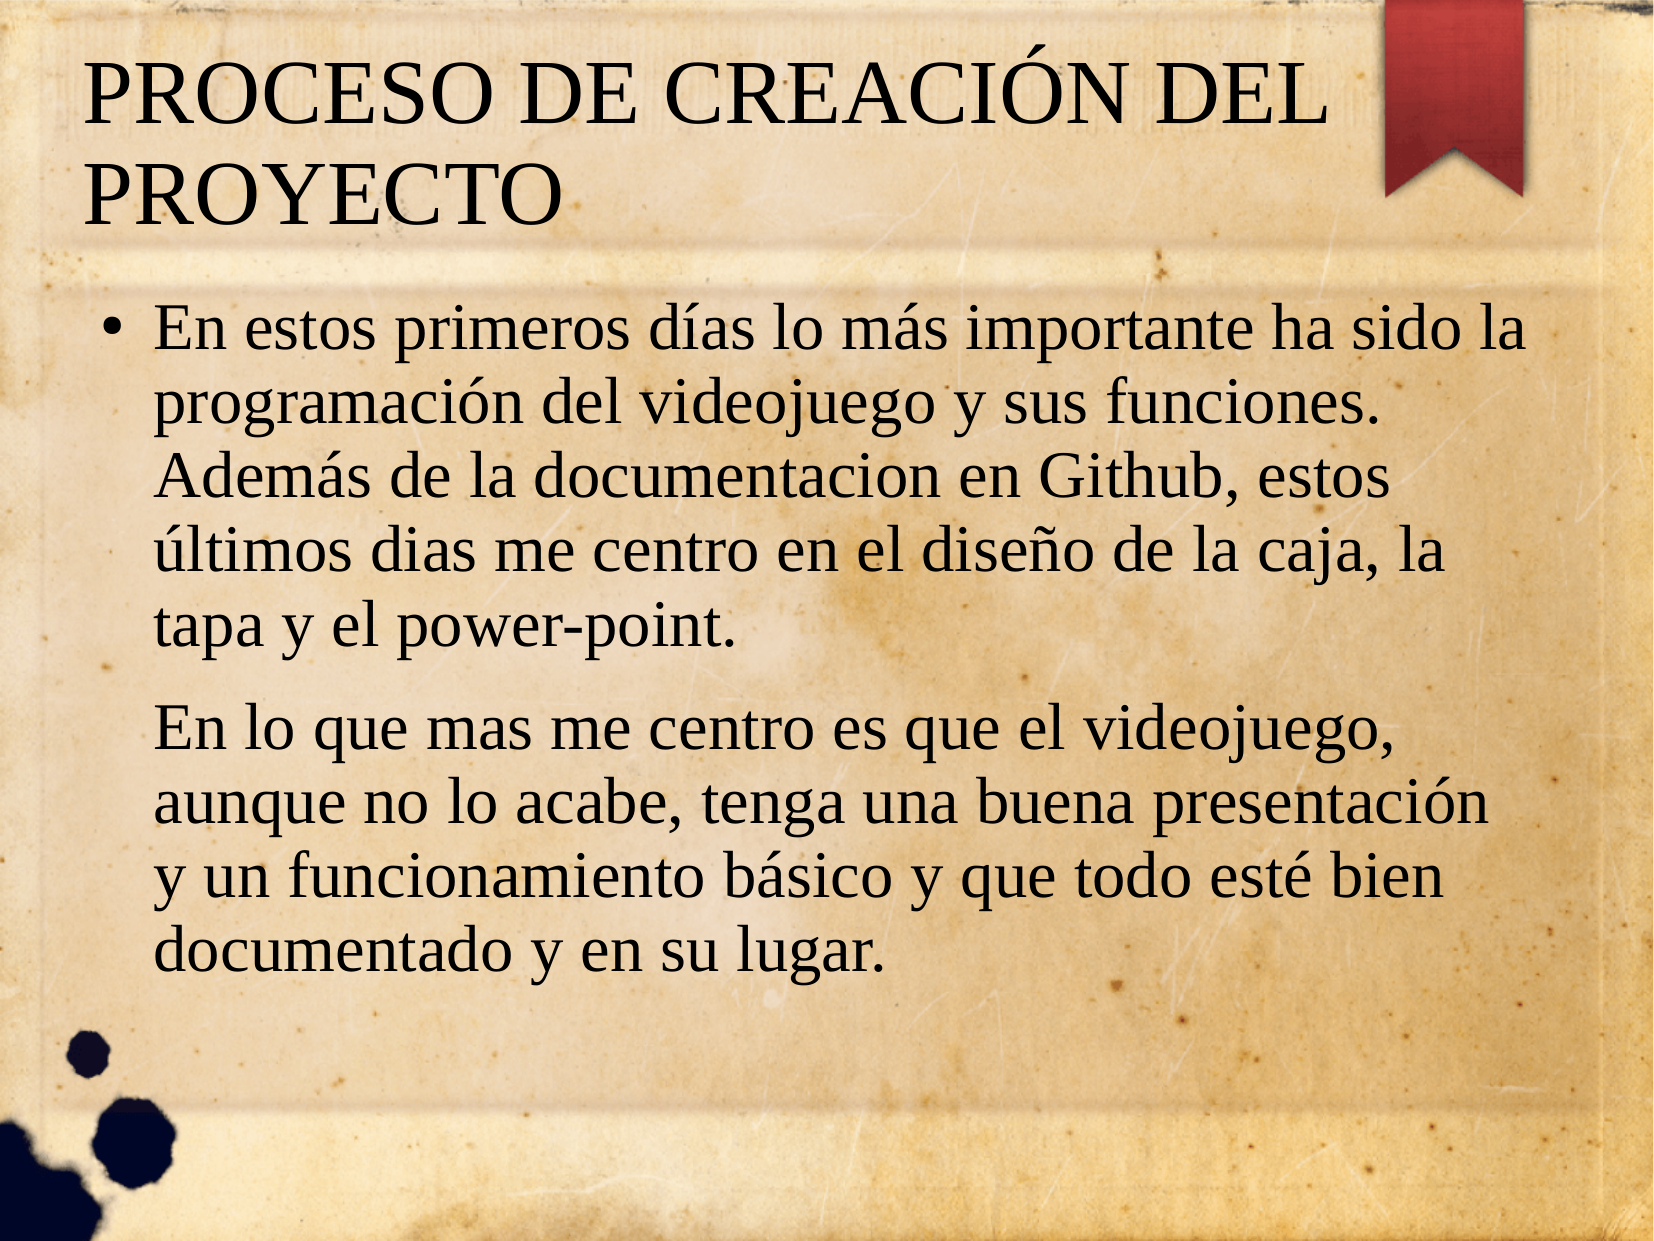

# PROCESO DE CREACIÓN DEL PROYECTO
En estos primeros días lo más importante ha sido la programación del videojuego y sus funciones. Además de la documentacion en Github, estos últimos dias me centro en el diseño de la caja, la tapa y el power-point.
En lo que mas me centro es que el videojuego, aunque no lo acabe, tenga una buena presentación y un funcionamiento básico y que todo esté bien documentado y en su lugar.